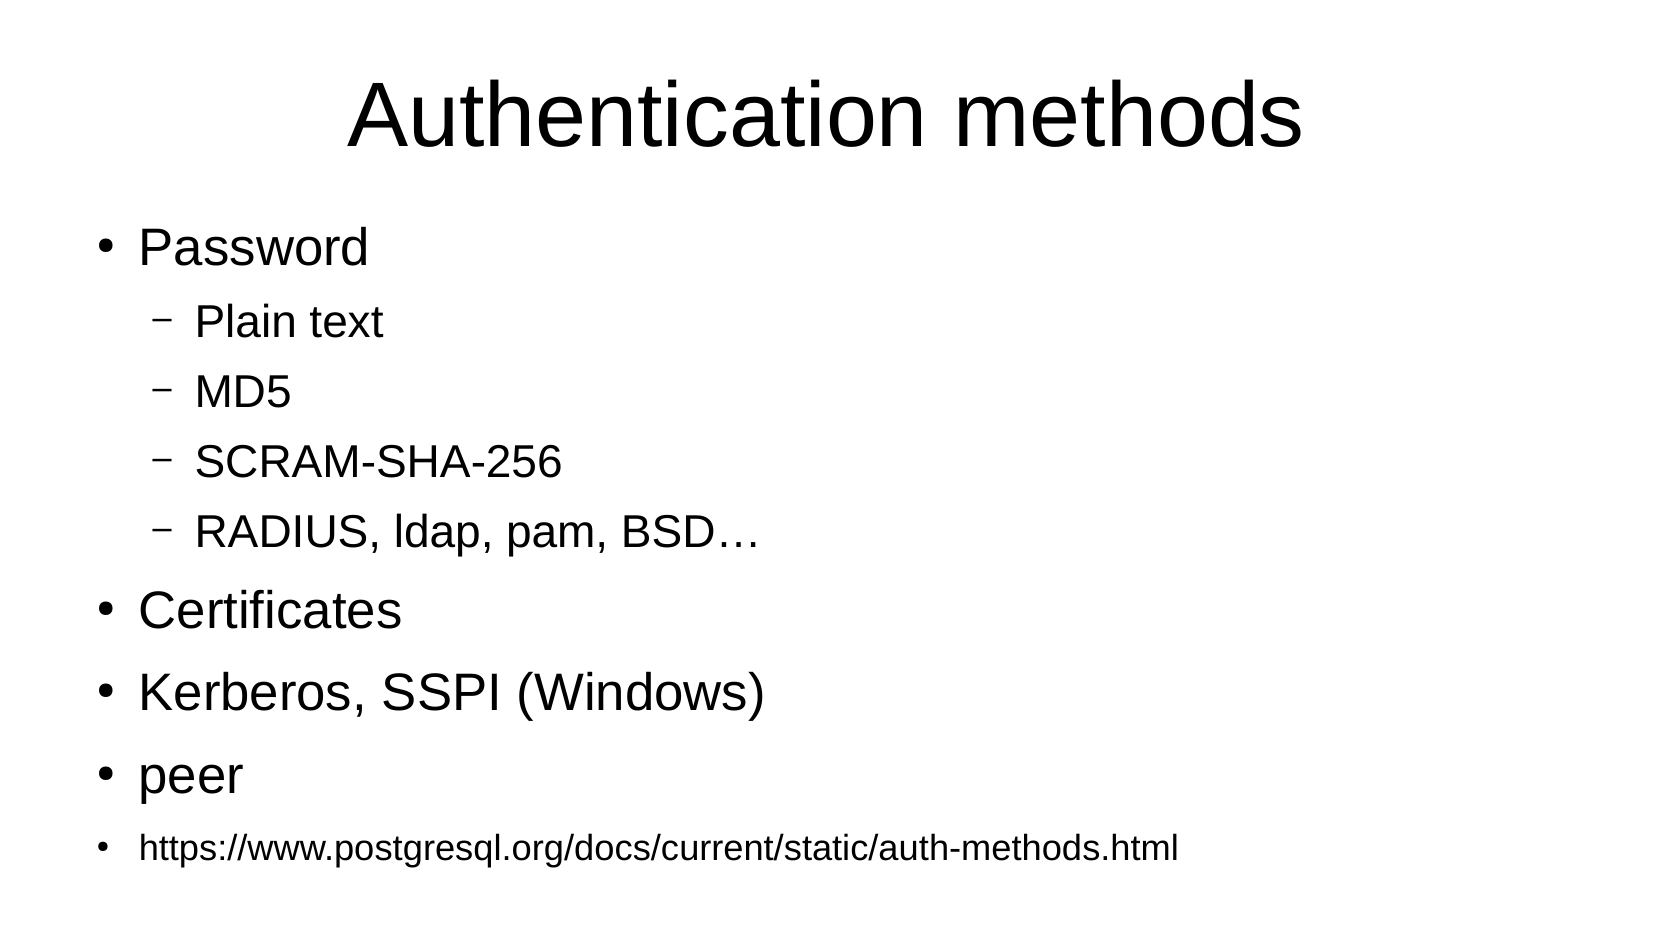

# Authentication methods
Password
Plain text
MD5
SCRAM-SHA-256
RADIUS, ldap, pam, BSD…
Certificates
Kerberos, SSPI (Windows)
peer
https://www.postgresql.org/docs/current/static/auth-methods.html